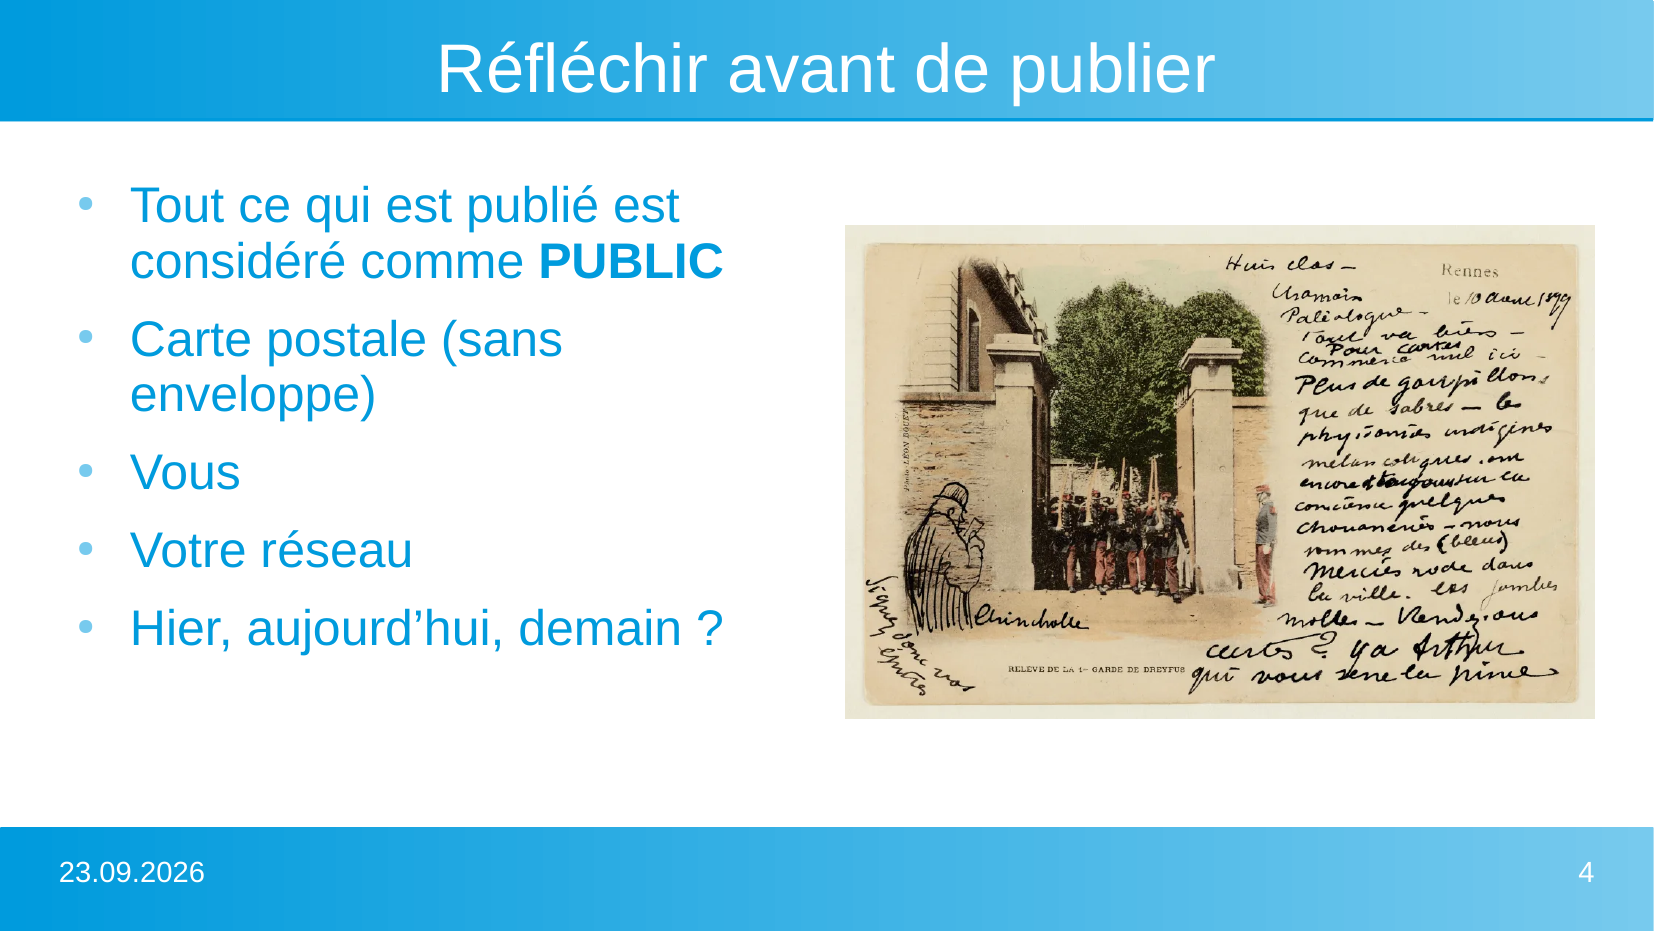

# Réfléchir avant de publier
Tout ce qui est publié est considéré comme PUBLIC
Carte postale (sans enveloppe)
Vous
Votre réseau
Hier, aujourd’hui, demain ?
4